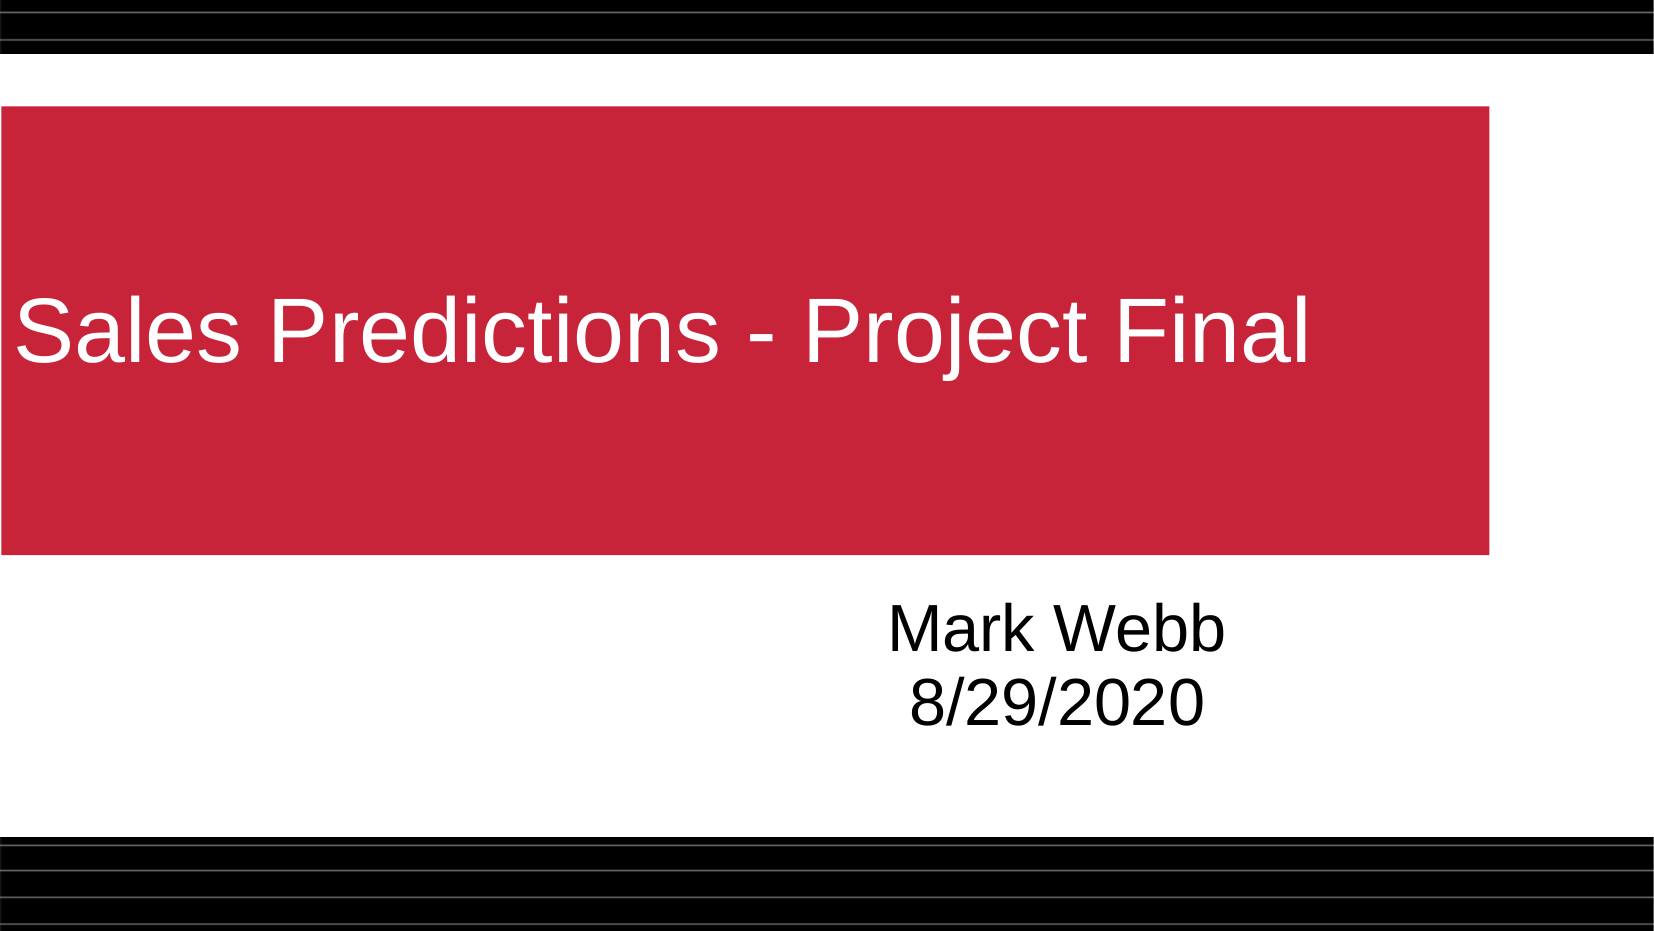

# Sales Predictions - Project Final
Mark Webb
8/29/2020